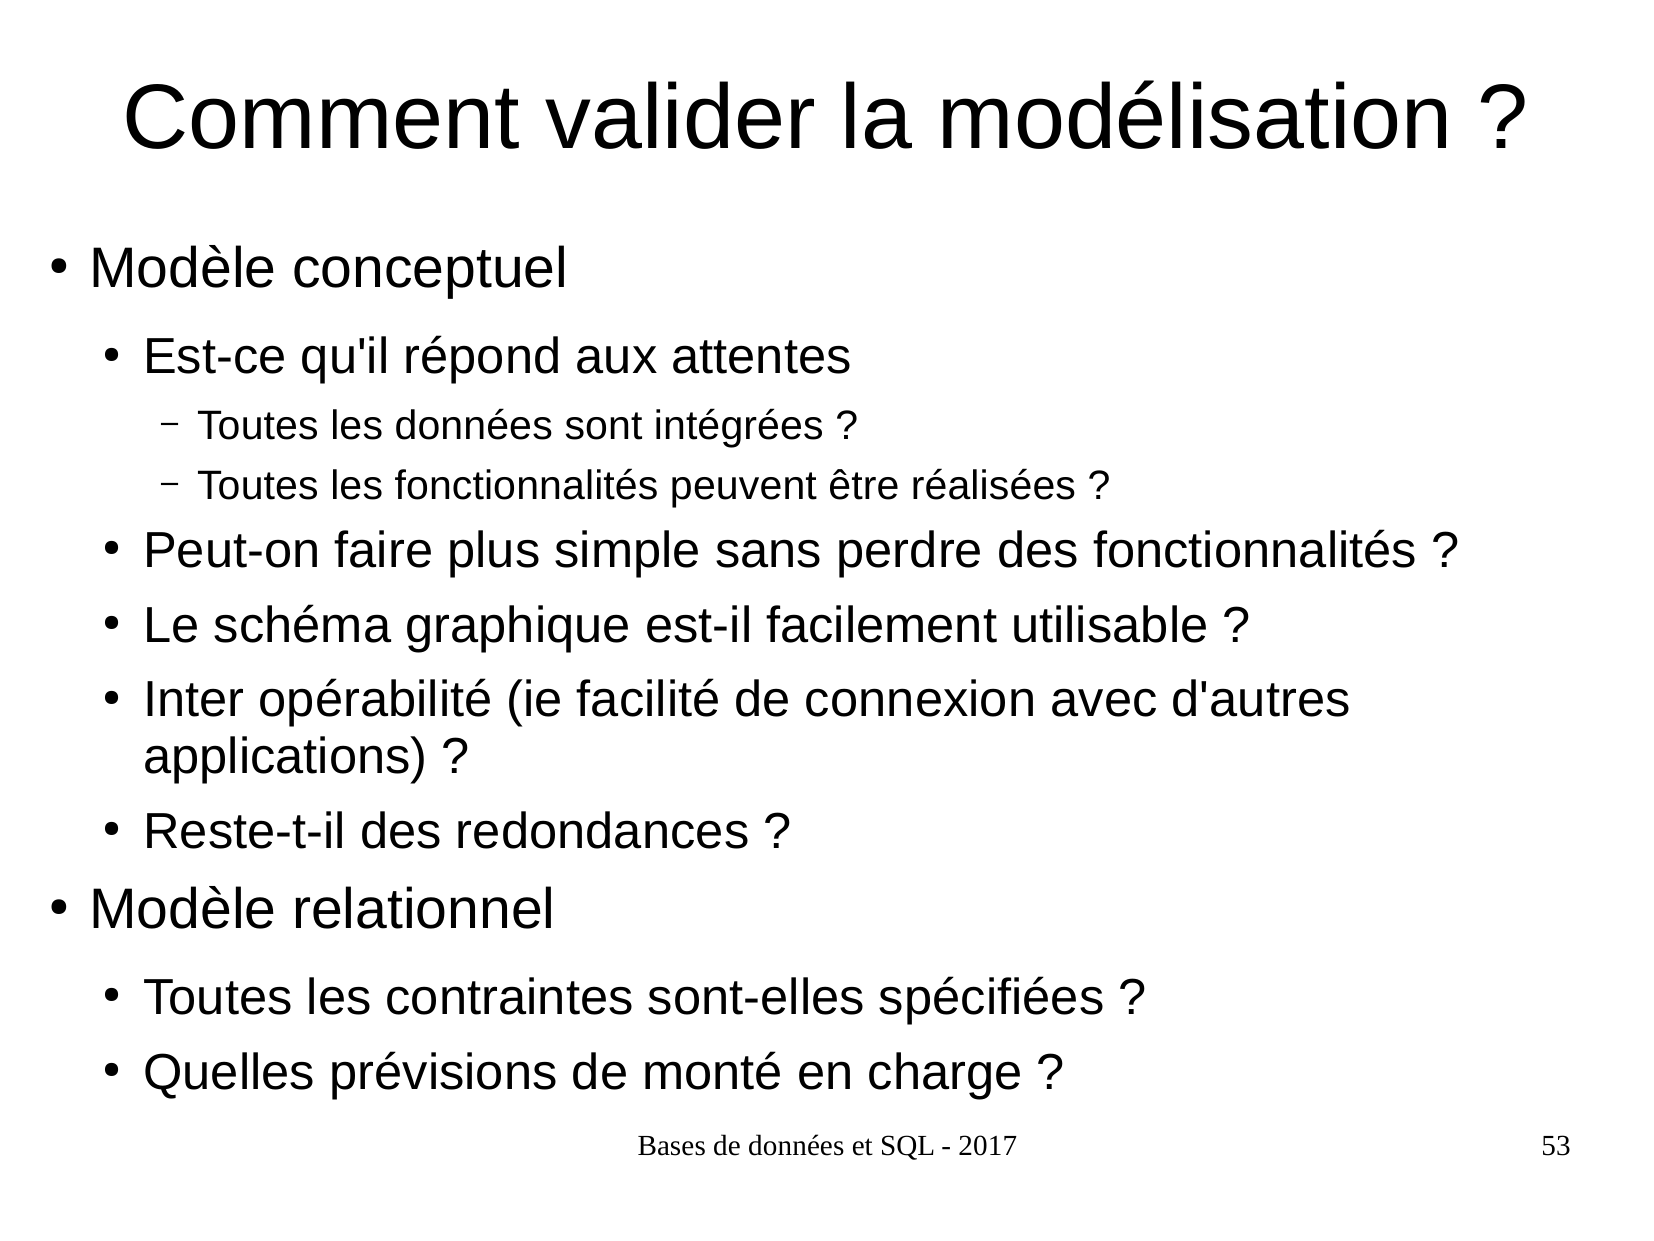

# Comment valider la modélisation ?
Modèle conceptuel
Est-ce qu'il répond aux attentes
Toutes les données sont intégrées ?
Toutes les fonctionnalités peuvent être réalisées ?
Peut-on faire plus simple sans perdre des fonctionnalités ?
Le schéma graphique est-il facilement utilisable ?
Inter opérabilité (ie facilité de connexion avec d'autres applications) ?
Reste-t-il des redondances ?
Modèle relationnel
Toutes les contraintes sont-elles spécifiées ?
Quelles prévisions de monté en charge ?
Bases de données et SQL - 2017
53